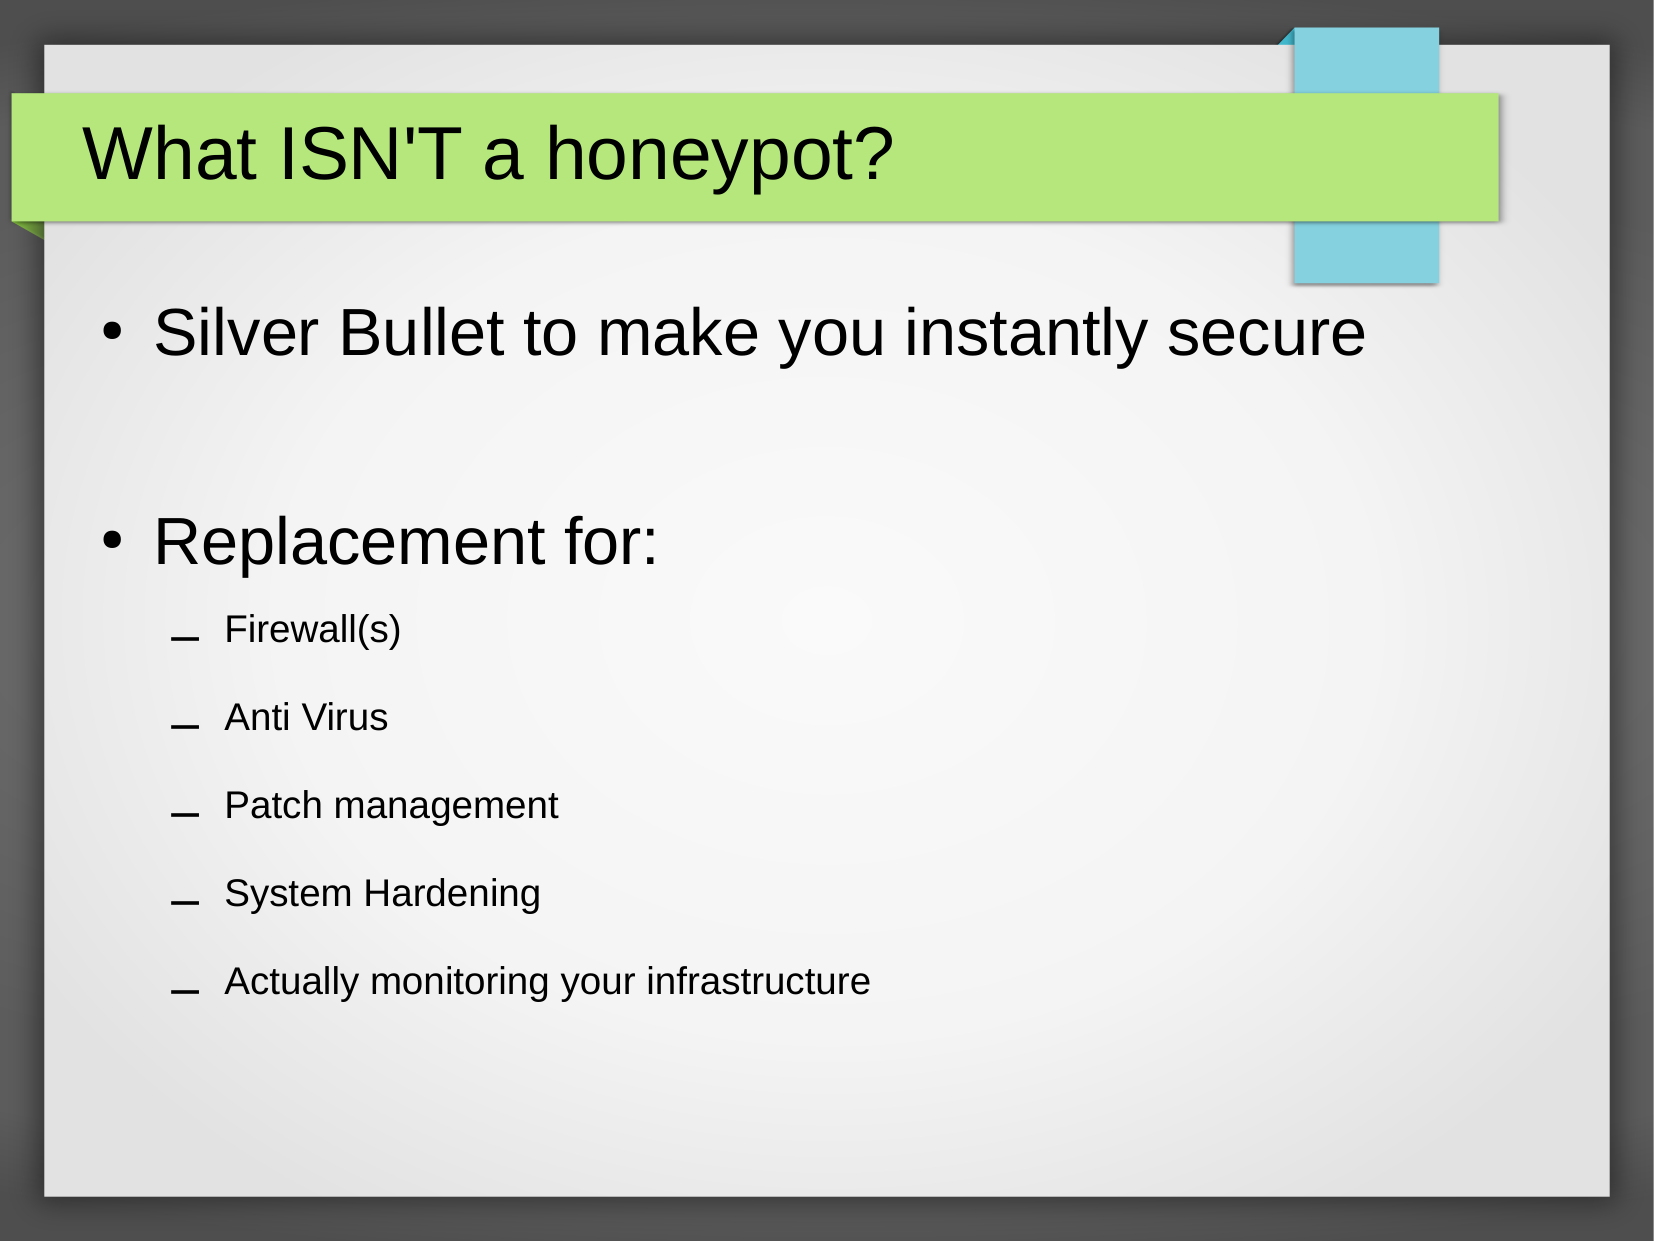

# What ISN'T a honeypot?
Silver Bullet to make you instantly secure
Replacement for:
Firewall(s)
Anti Virus
Patch management
System Hardening
Actually monitoring your infrastructure